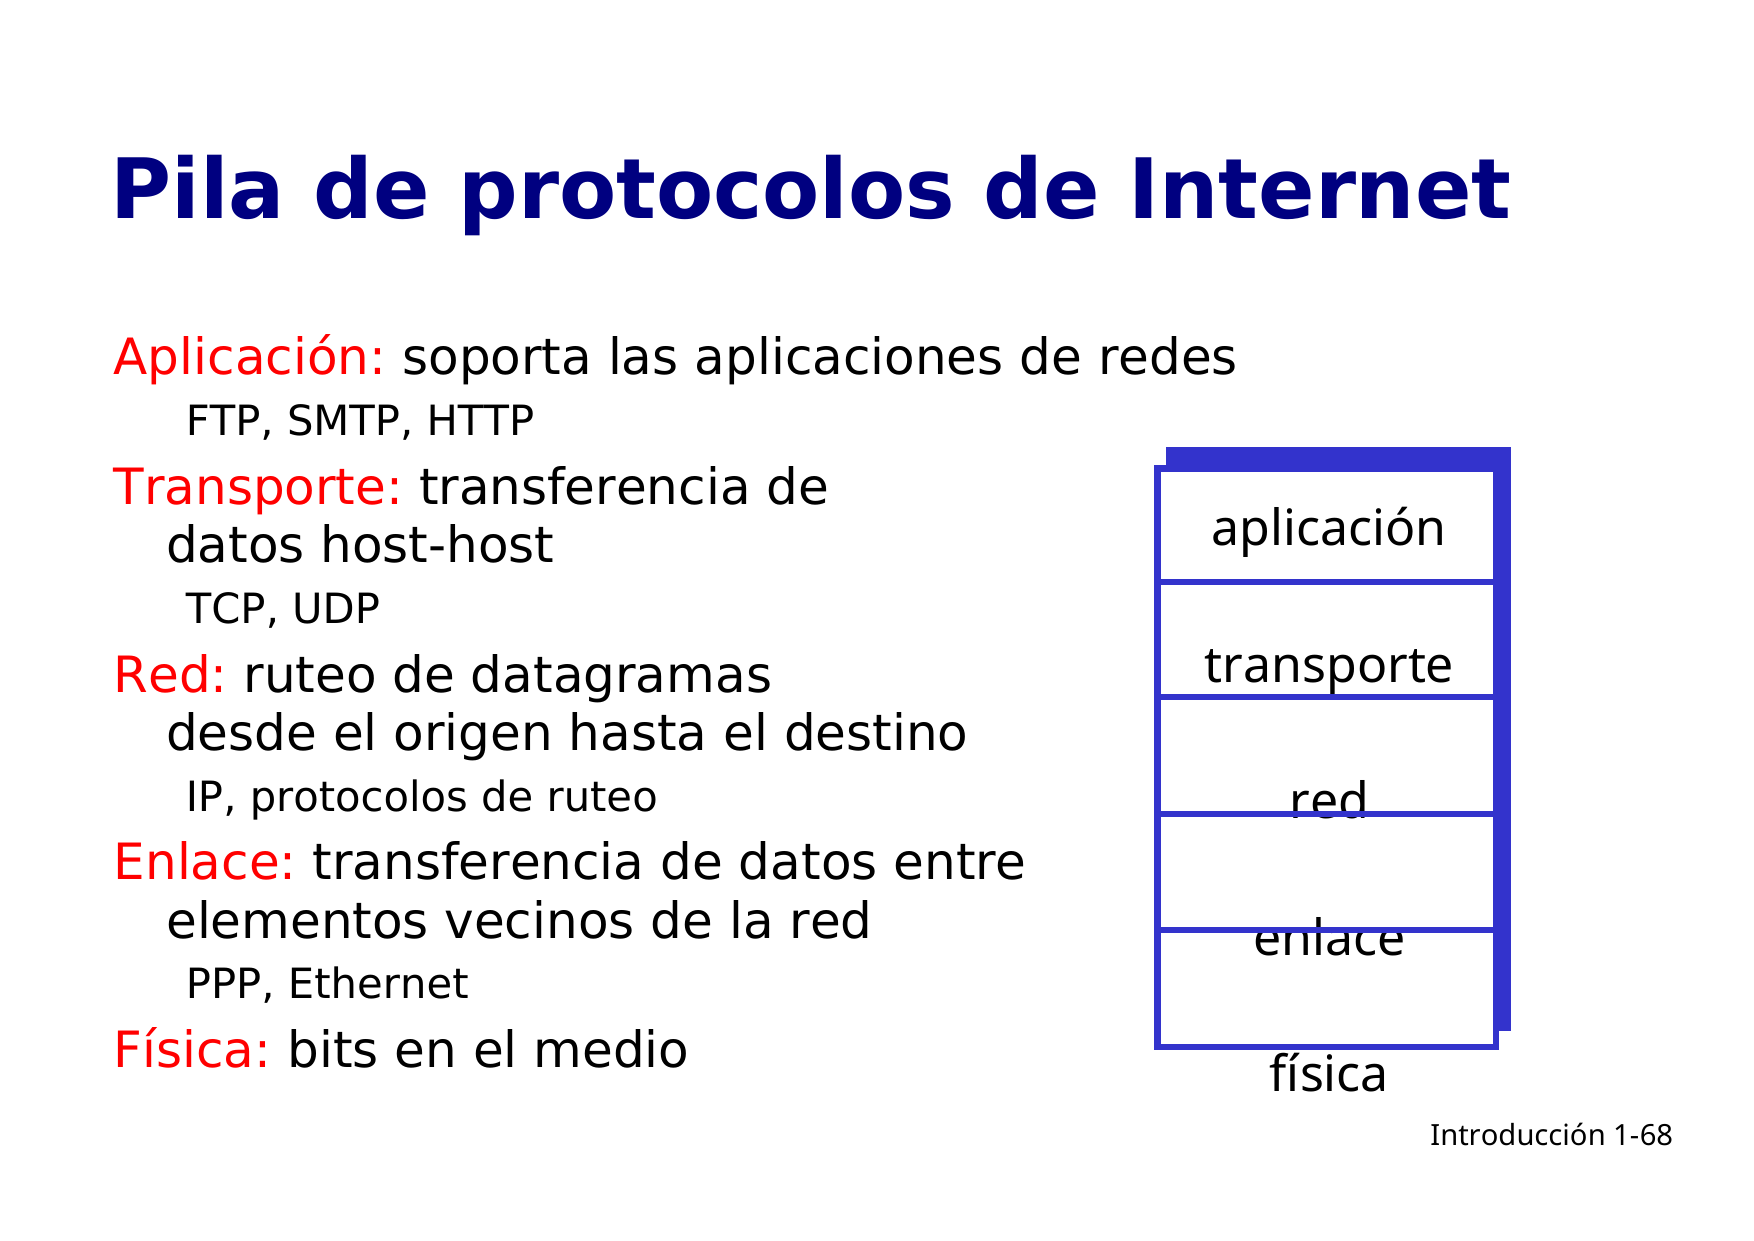

# Pila de protocolos de Internet
Aplicación: soporta las aplicaciones de redes
FTP, SMTP, HTTP
Transporte: transferencia de
datos host-host
TCP, UDP
Red: ruteo de datagramas
desde el origen hasta el destino
IP, protocolos de ruteo
Enlace: transferencia de datos entre
elementos vecinos de la red
PPP, Ethernet
Física: bits en el medio
aplicación
transporte
red
enlace
física